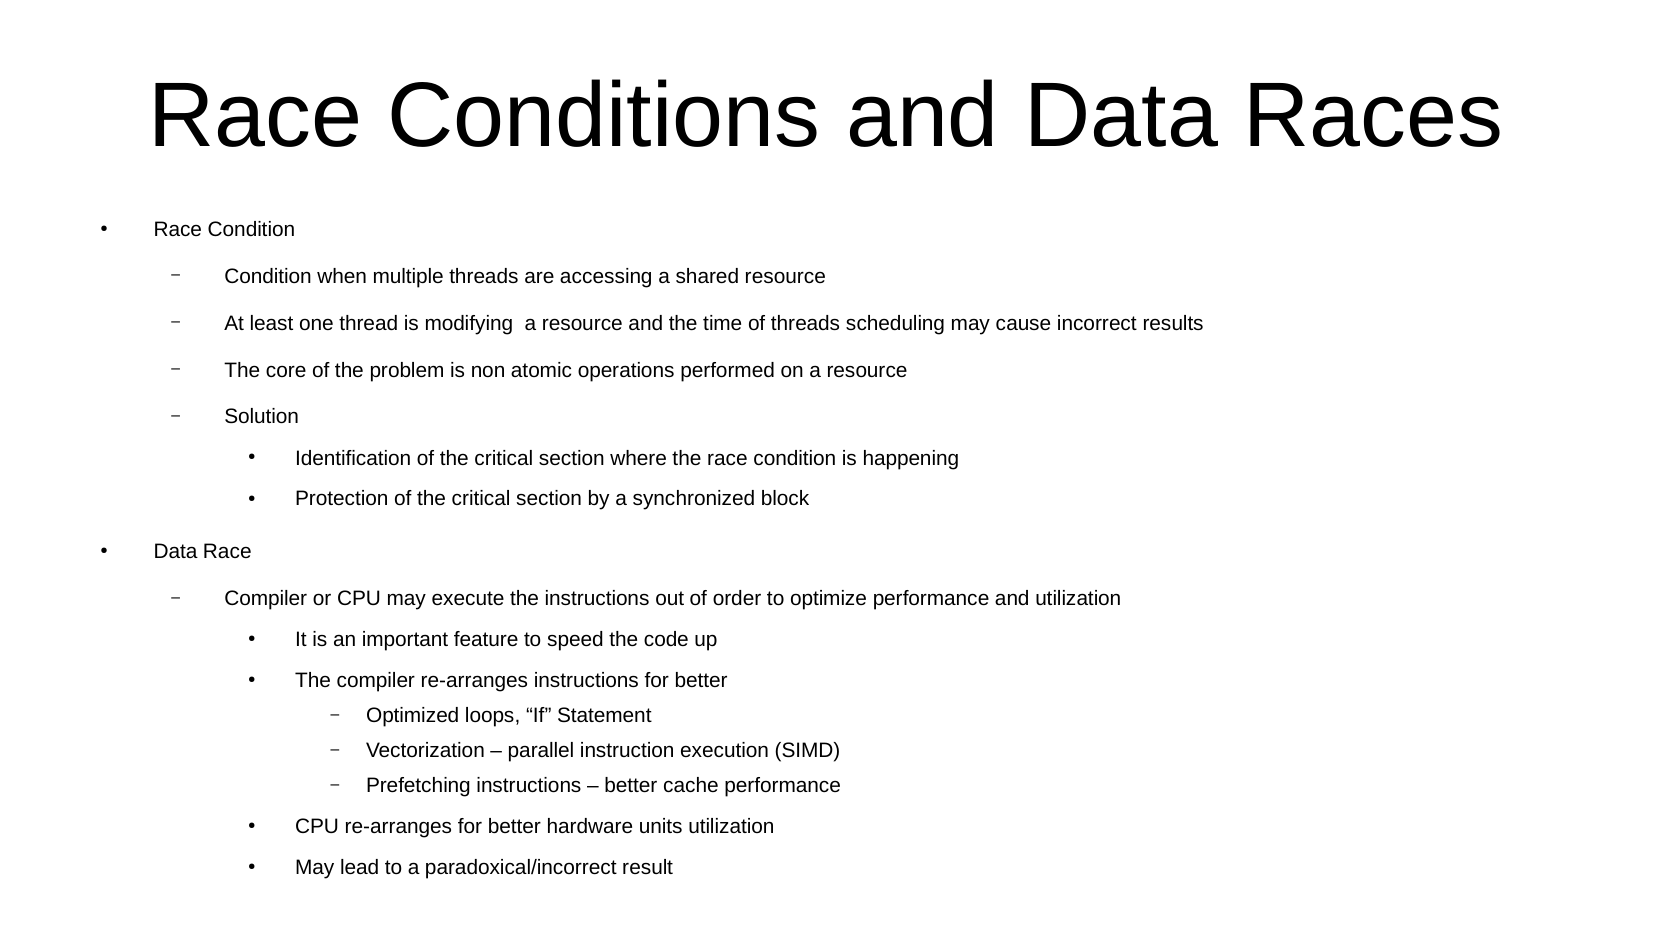

# Race Conditions and Data Races
Race Condition
Condition when multiple threads are accessing a shared resource
At least one thread is modifying a resource and the time of threads scheduling may cause incorrect results
The core of the problem is non atomic operations performed on a resource
Solution
Identification of the critical section where the race condition is happening
Protection of the critical section by a synchronized block
Data Race
Compiler or CPU may execute the instructions out of order to optimize performance and utilization
It is an important feature to speed the code up
The compiler re-arranges instructions for better
Optimized loops, “If” Statement
Vectorization – parallel instruction execution (SIMD)
Prefetching instructions – better cache performance
CPU re-arranges for better hardware units utilization
May lead to a paradoxical/incorrect result